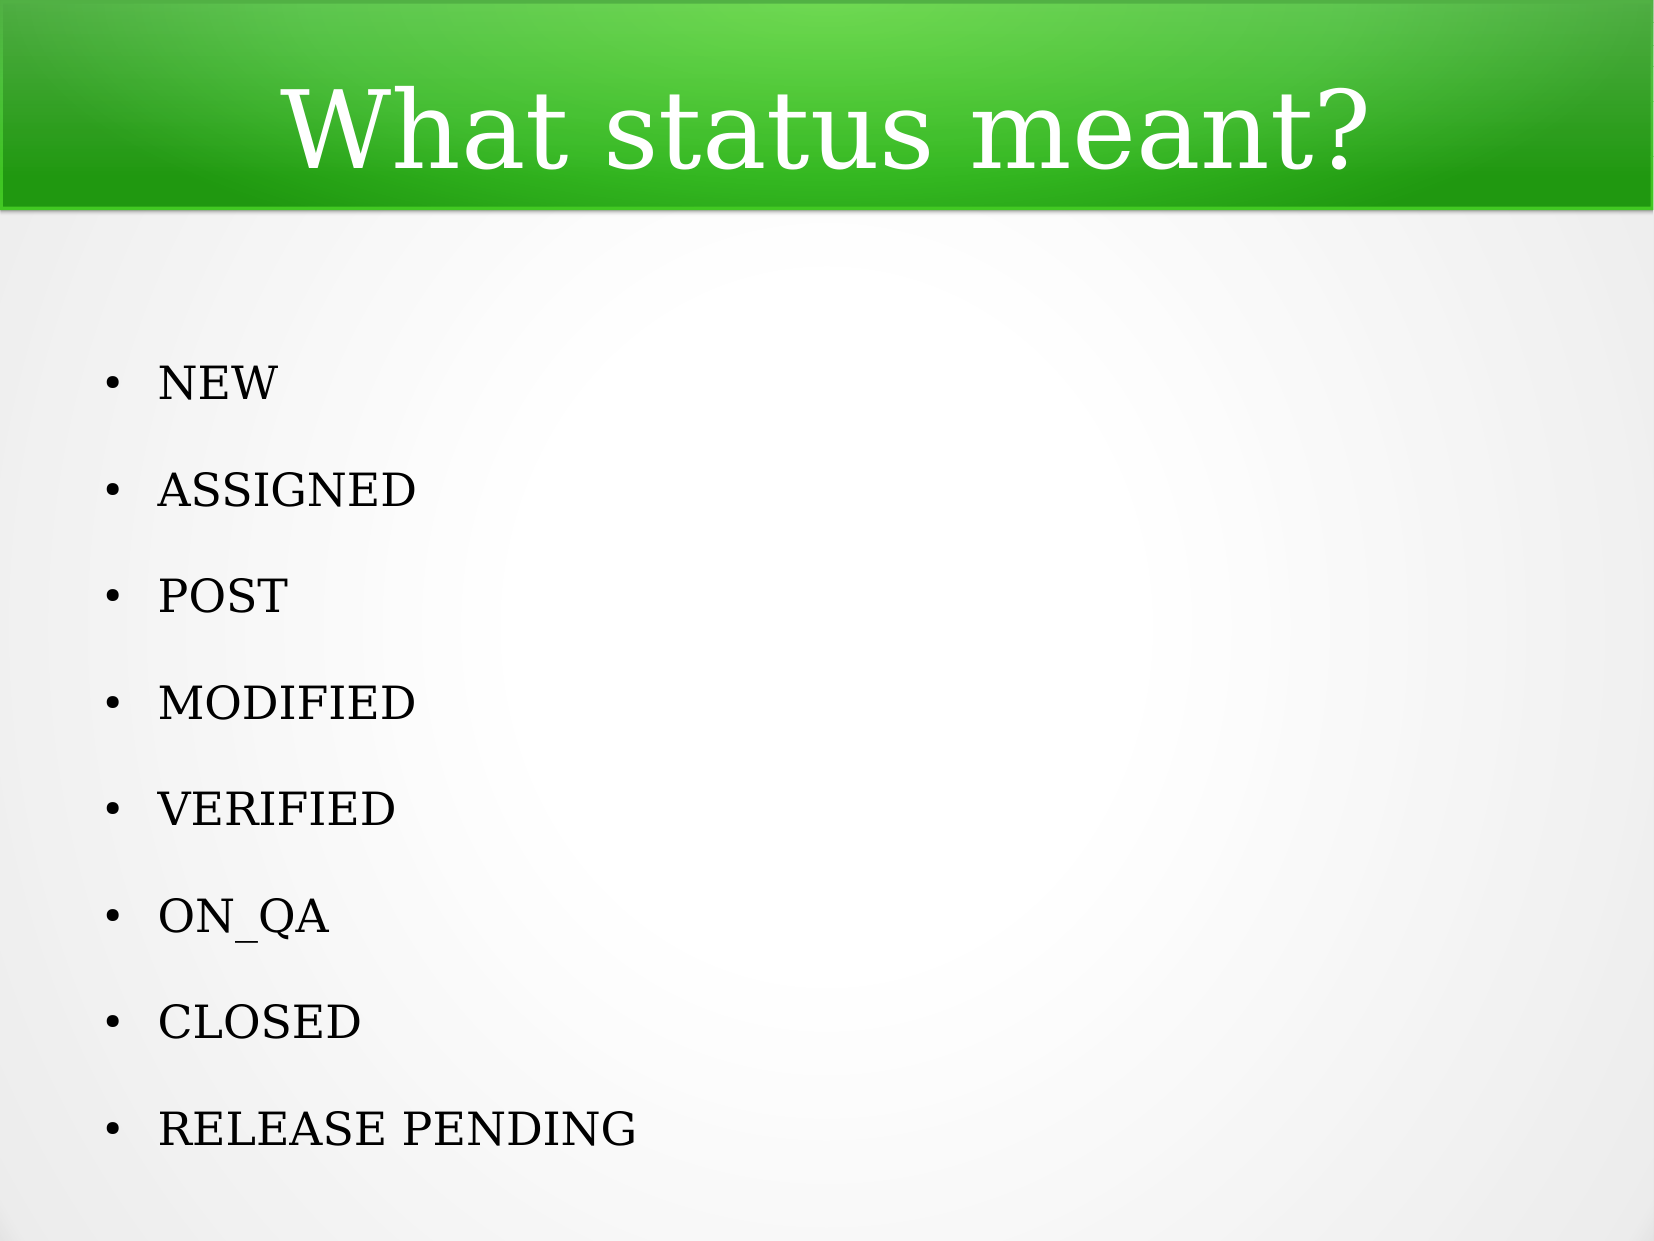

What status meant?
# NEW
ASSIGNED
POST
MODIFIED
VERIFIED
ON_QA
CLOSED
RELEASE PENDING